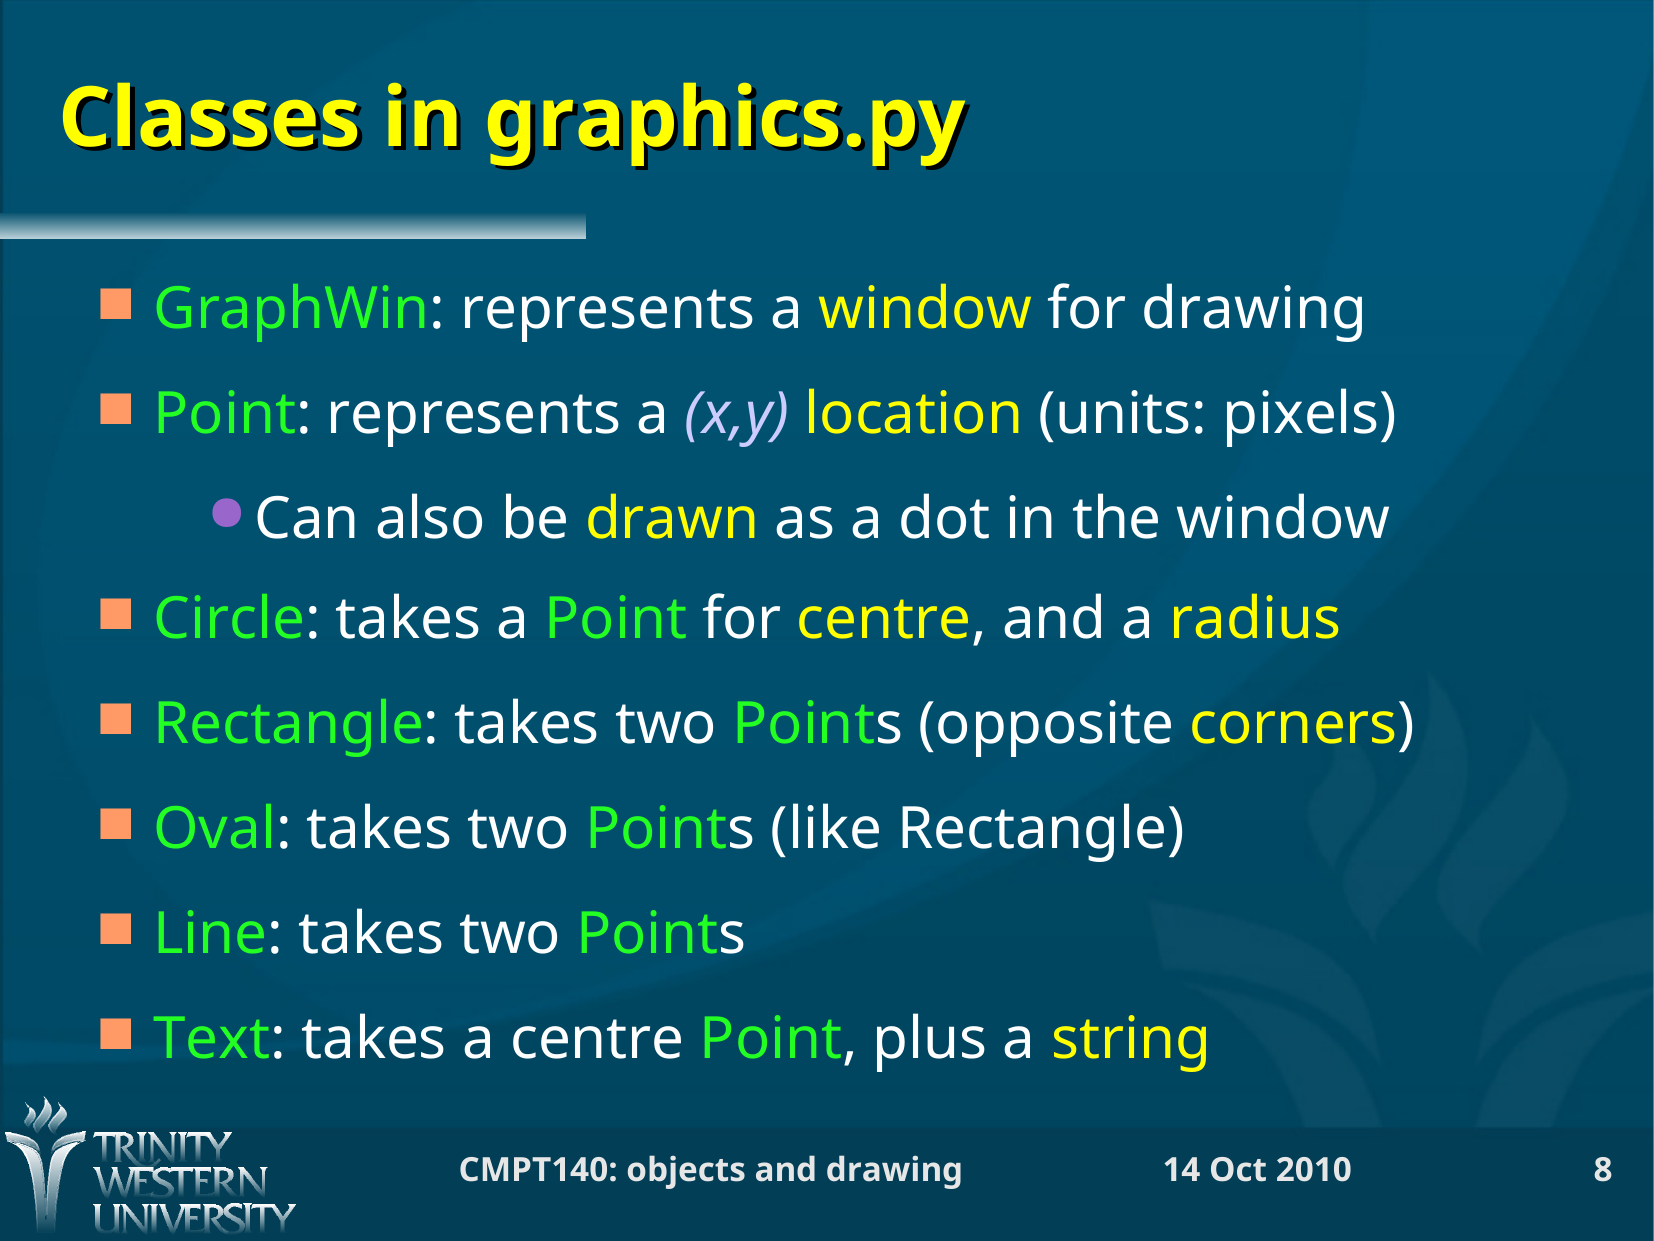

# Classes in graphics.py
GraphWin: represents a window for drawing
Point: represents a (x,y) location (units: pixels)
Can also be drawn as a dot in the window
Circle: takes a Point for centre, and a radius
Rectangle: takes two Points (opposite corners)
Oval: takes two Points (like Rectangle)
Line: takes two Points
Text: takes a centre Point, plus a string
CMPT140: objects and drawing
14 Oct 2010
8